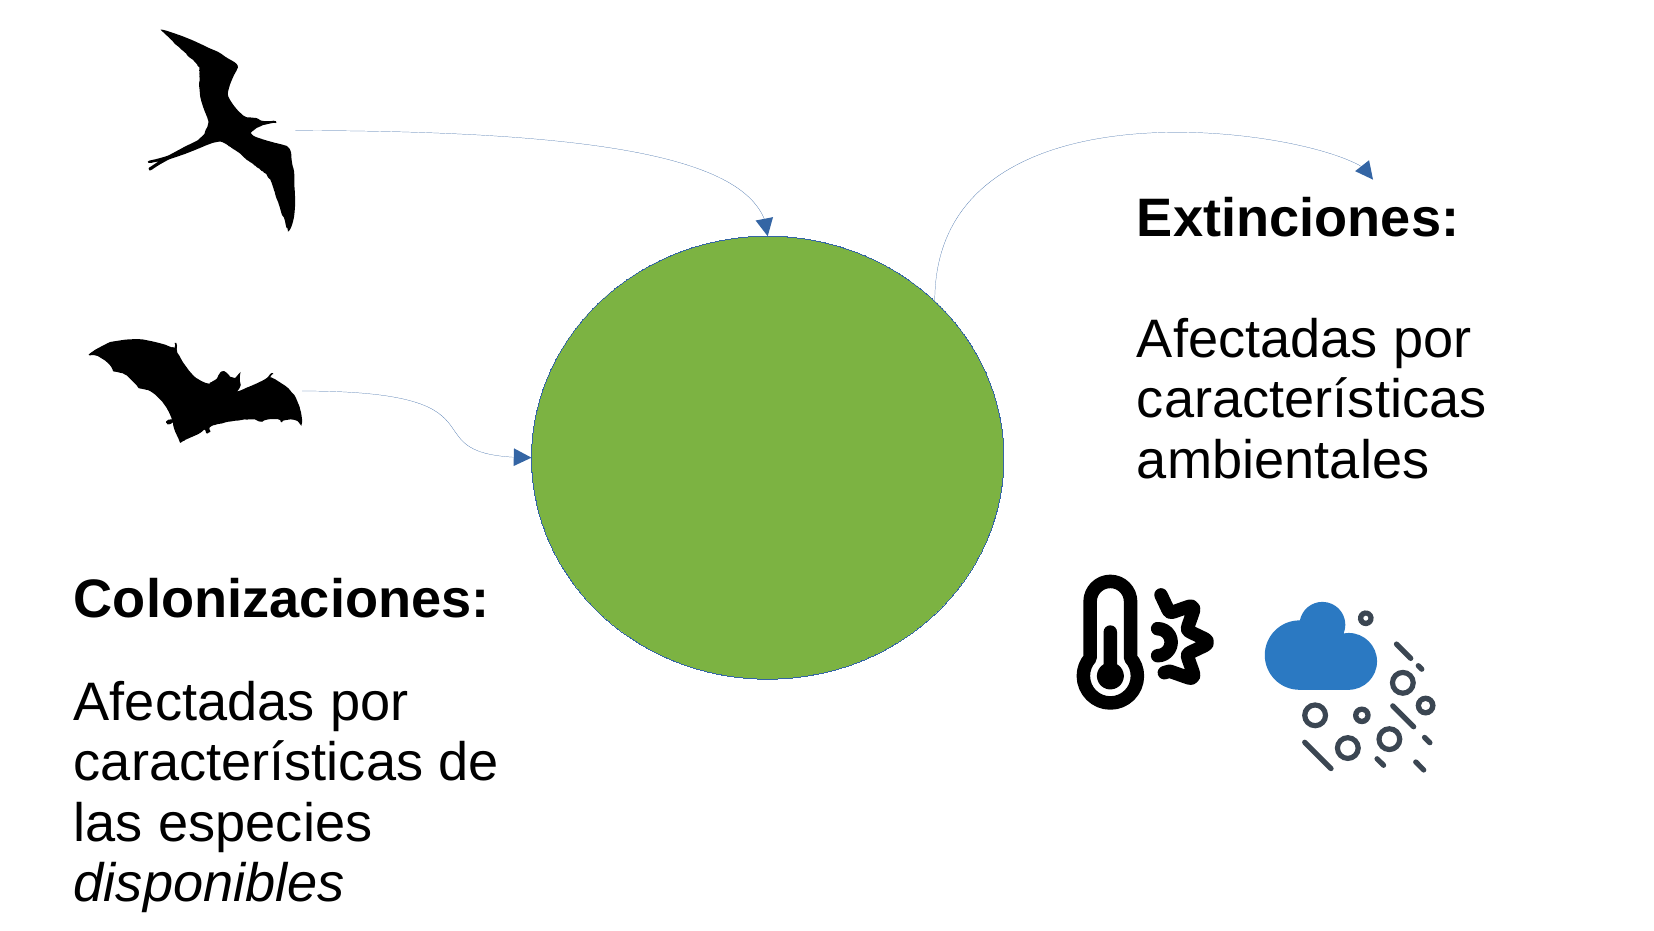

Extinciones:
Afectadas por características ambientales
Colonizaciones:
Afectadas por características de las especies disponibles